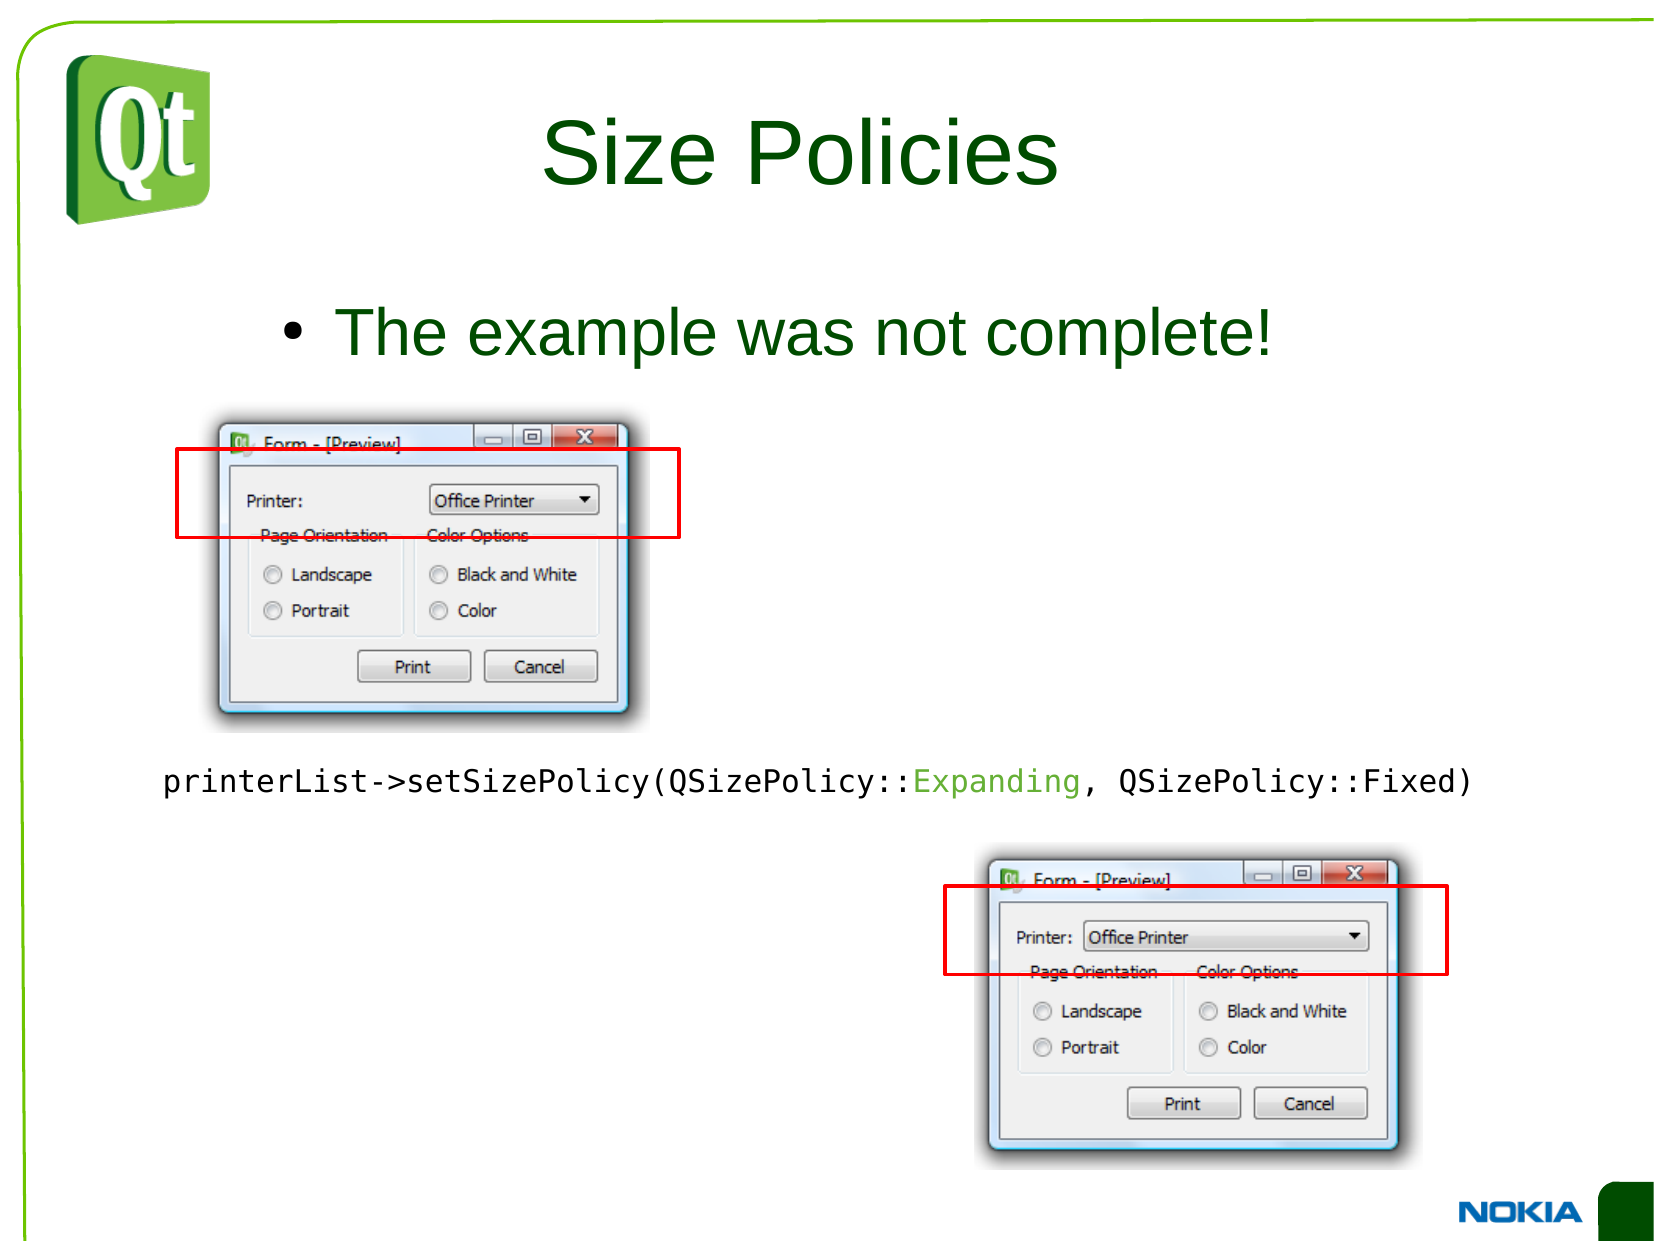

# Size Policies
The example was not complete!
printerList->setSizePolicy(QSizePolicy::Expanding, QSizePolicy::Fixed)